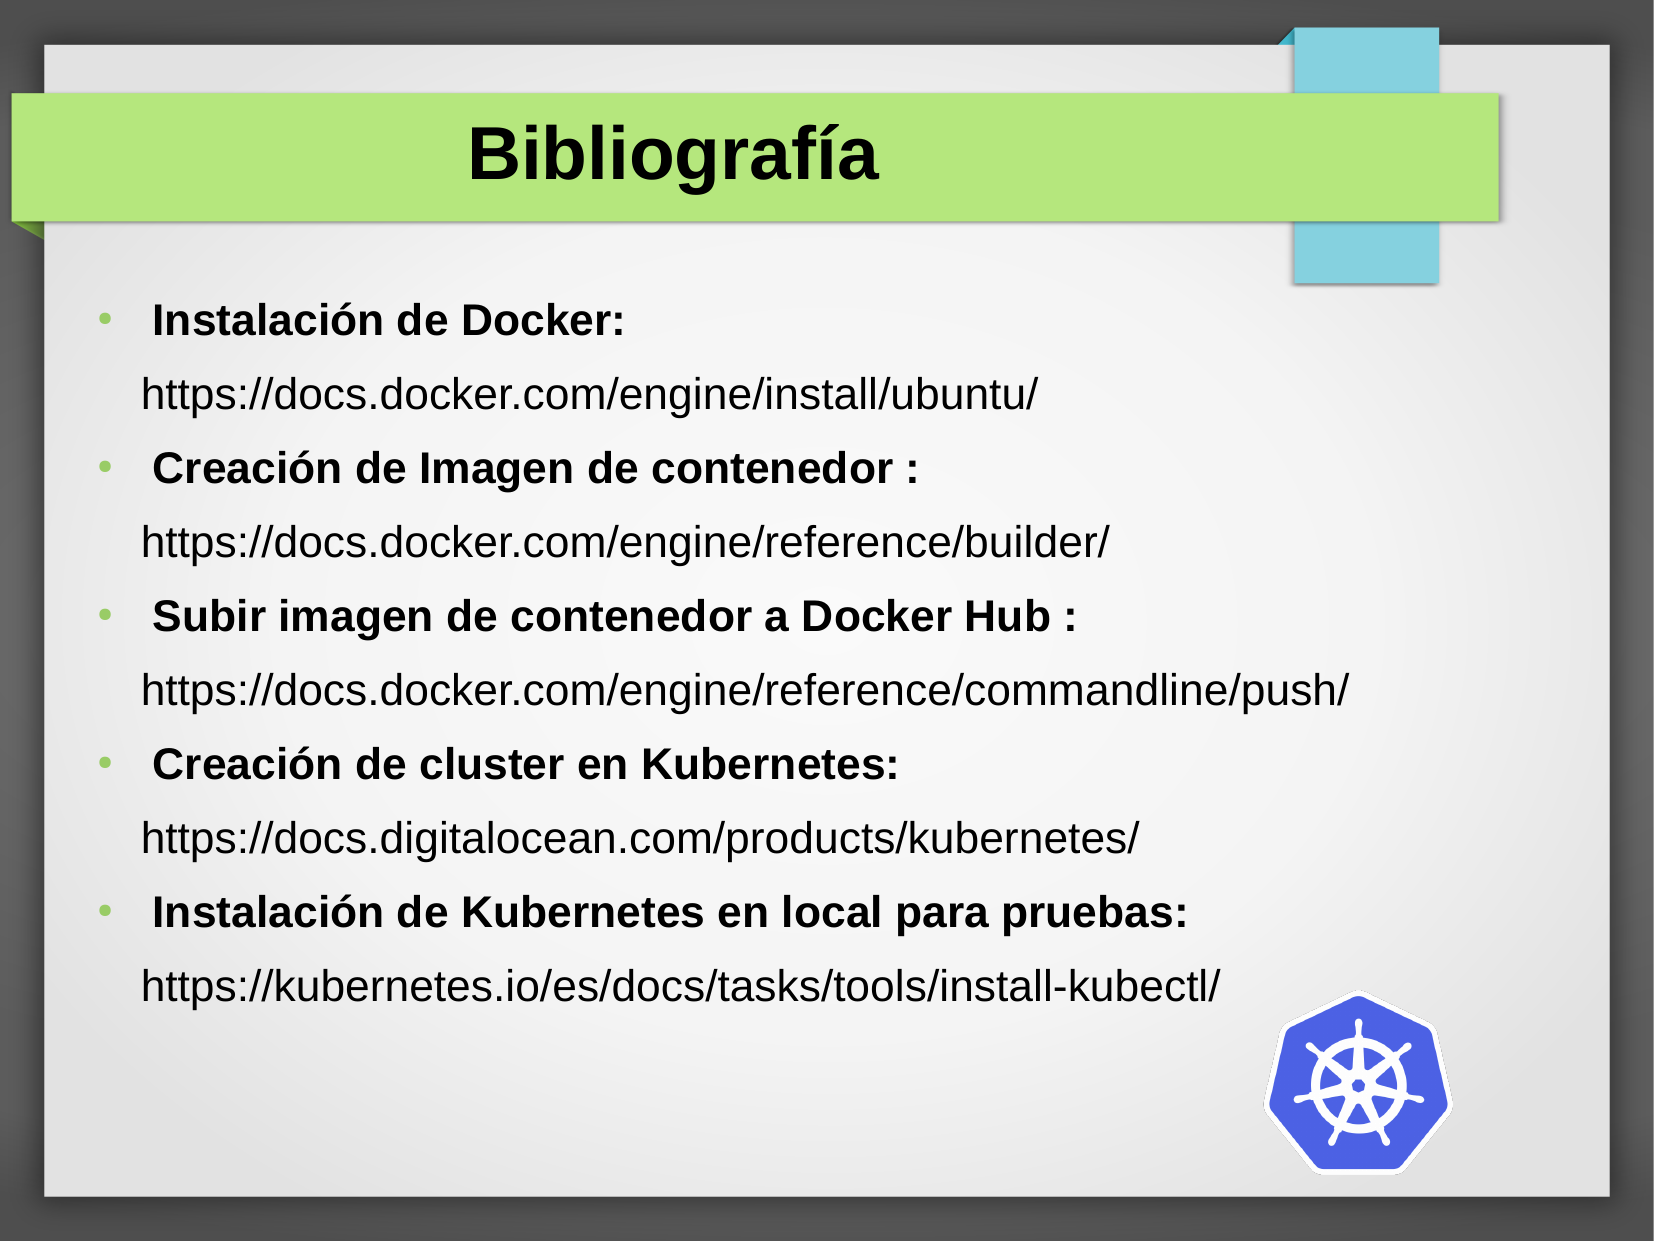

# Bibliografía
 Instalación de Docker:
https://docs.docker.com/engine/install/ubuntu/
 Creación de Imagen de contenedor :
https://docs.docker.com/engine/reference/builder/
 Subir imagen de contenedor a Docker Hub :
https://docs.docker.com/engine/reference/commandline/push/
 Creación de cluster en Kubernetes:
https://docs.digitalocean.com/products/kubernetes/
 Instalación de Kubernetes en local para pruebas:
https://kubernetes.io/es/docs/tasks/tools/install-kubectl/